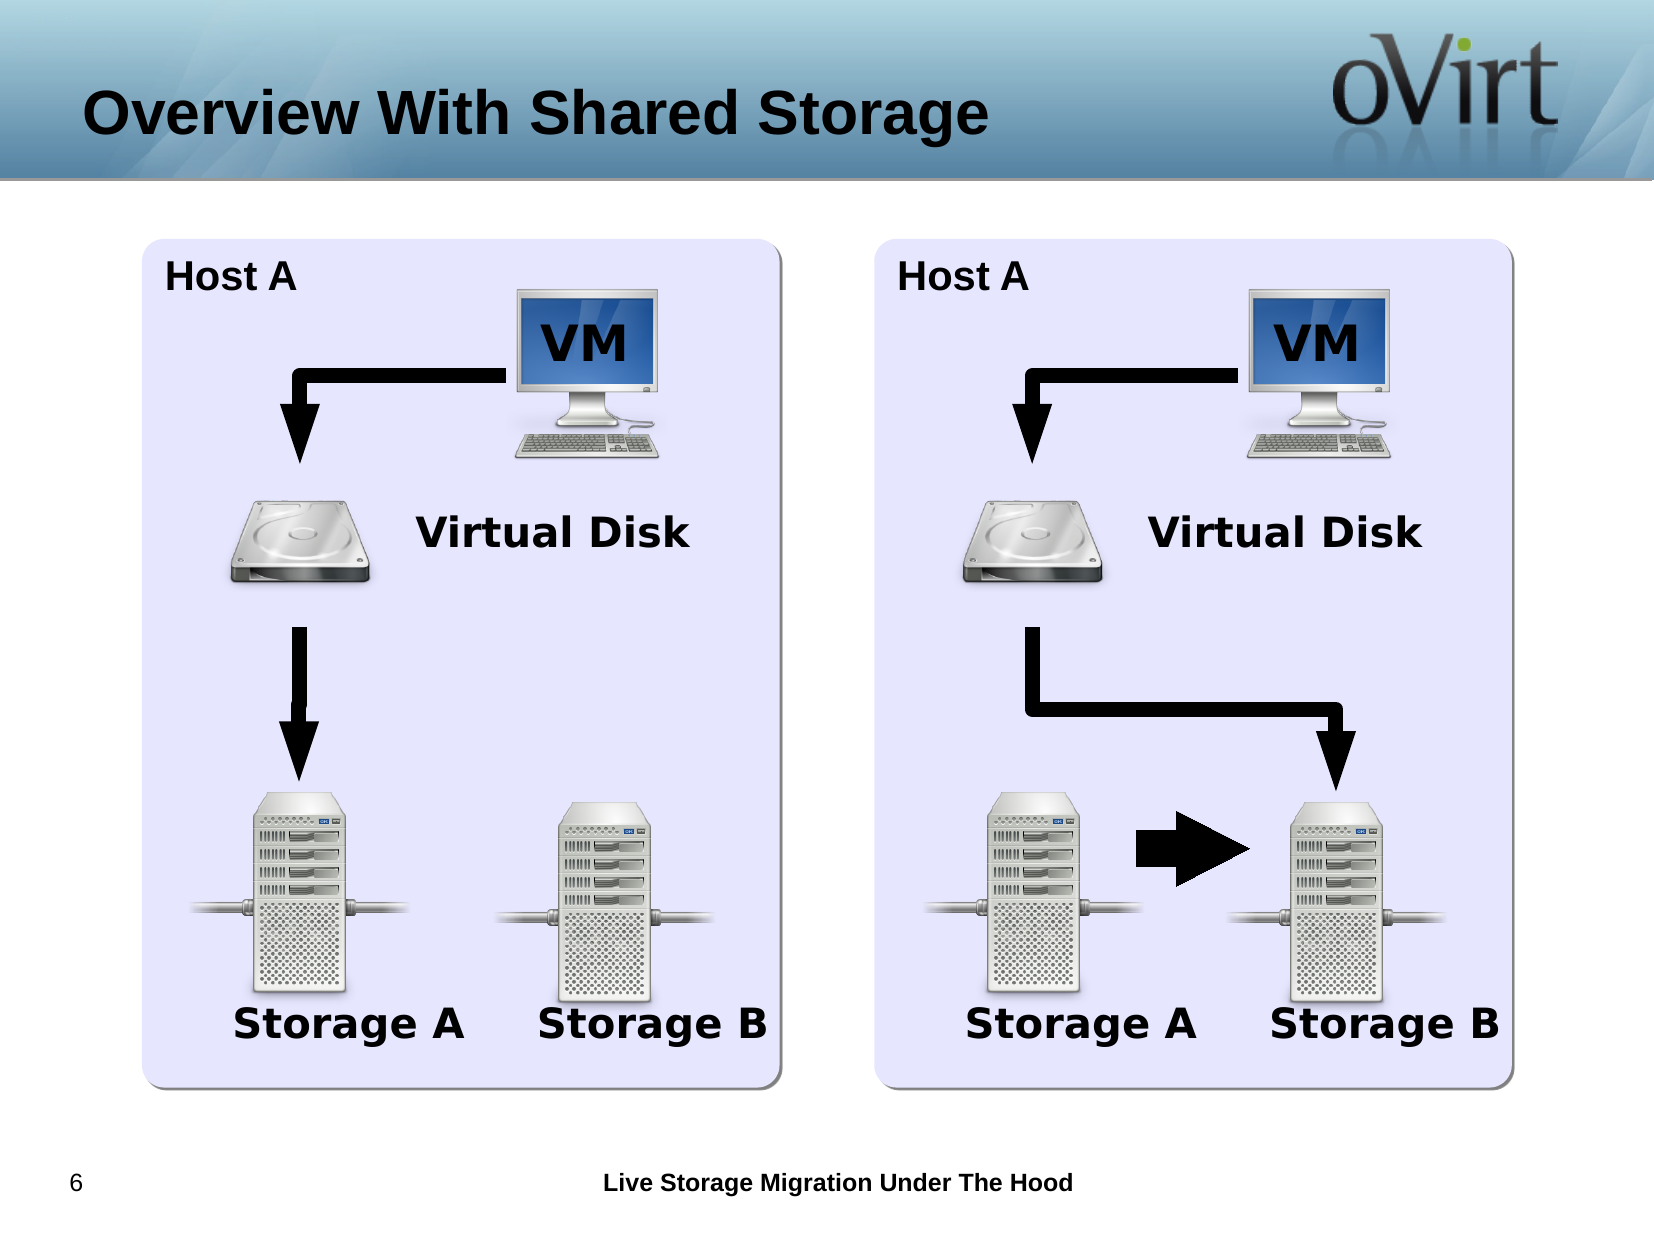

# Overview With Shared Storage
Host A
Host A
VM
VM
Virtual Disk
Virtual Disk
Storage A
Storage B
Storage A
Storage B